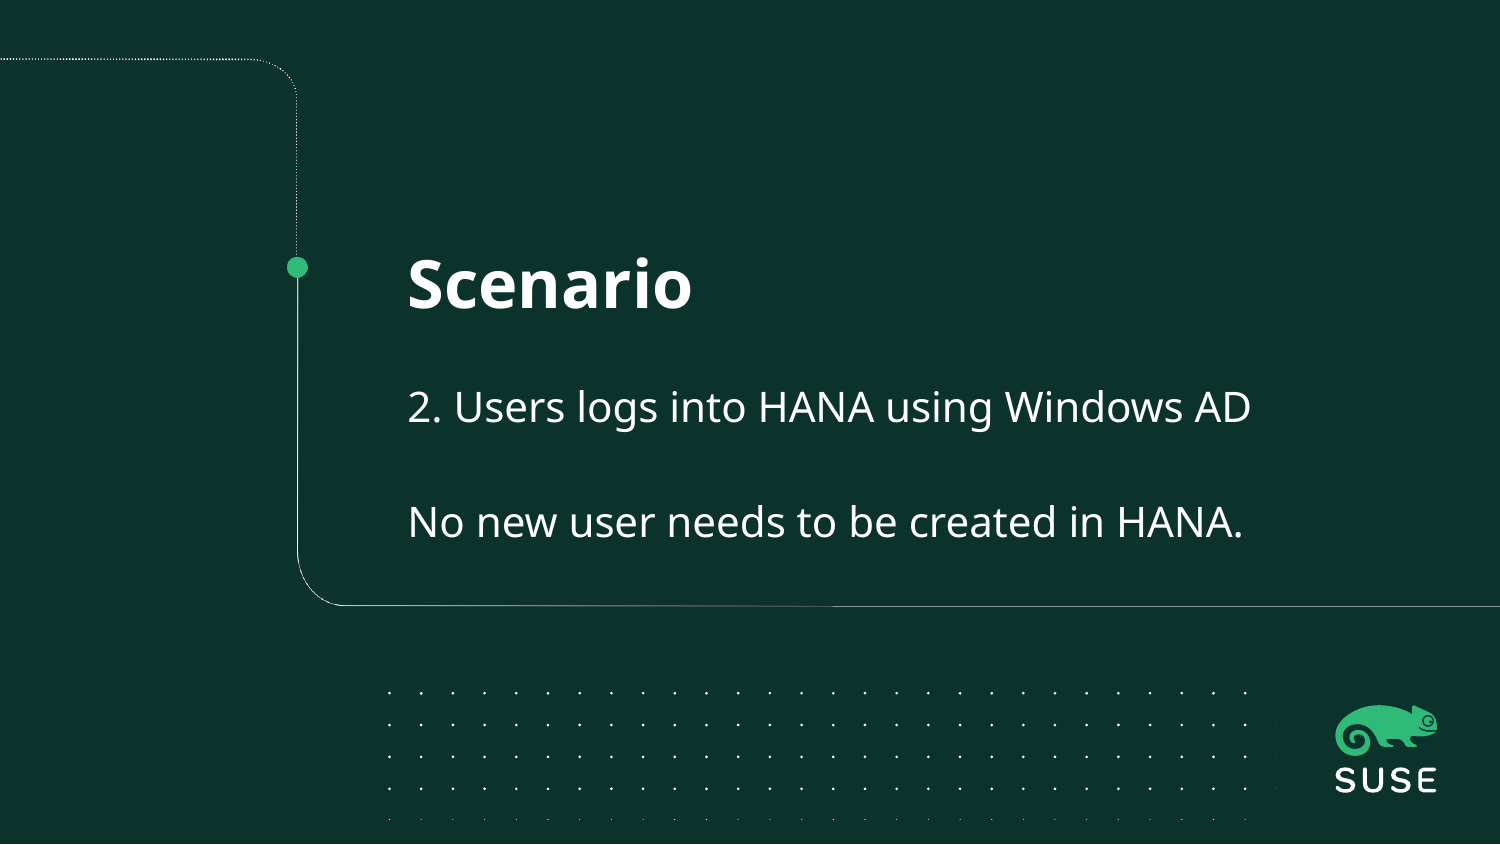

# Scenario
2. Users logs into HANA using Windows AD
No new user needs to be created in HANA.